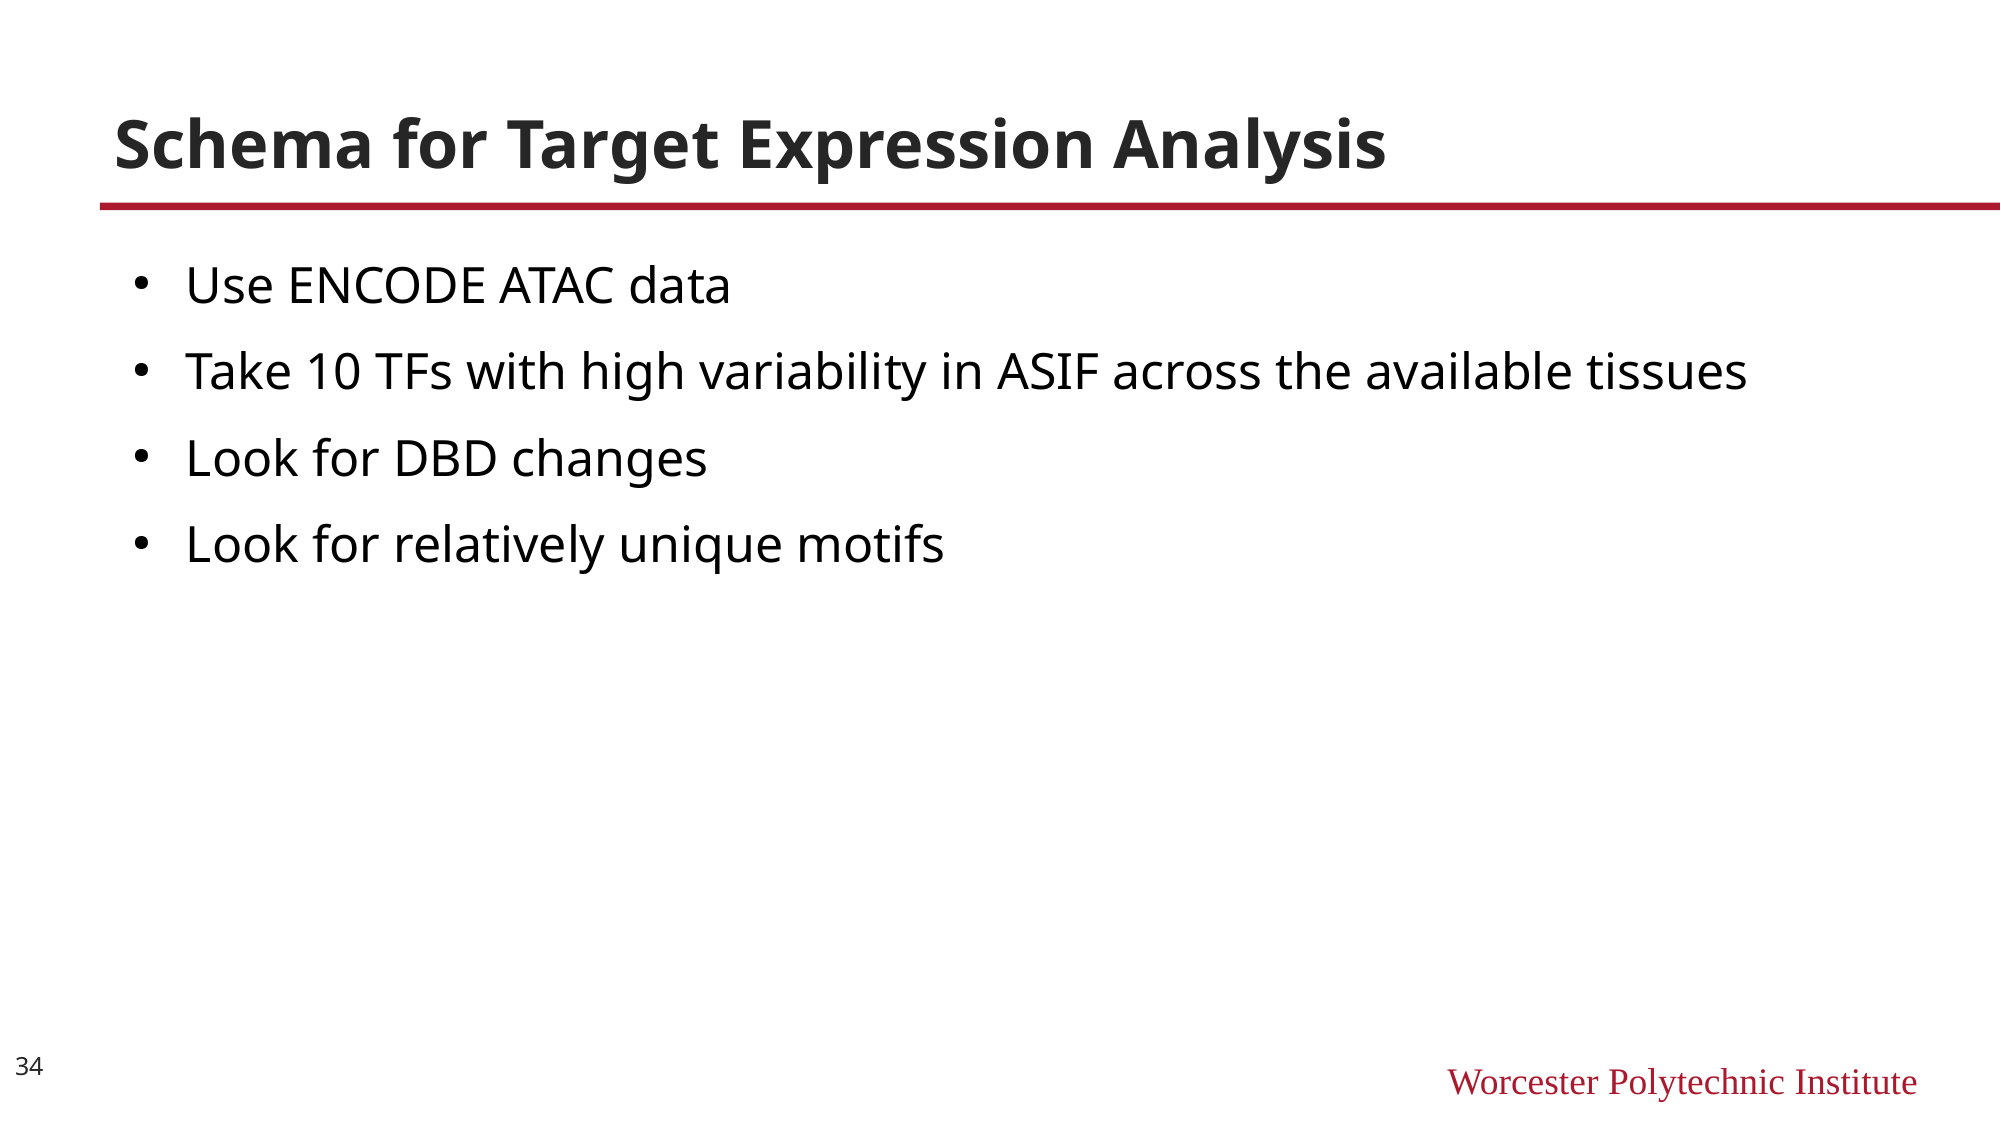

# Schema for Target Expression Analysis
Use ENCODE ATAC data
Take 10 TFs with high variability in ASIF across the available tissues
Look for DBD changes
Look for relatively unique motifs
34